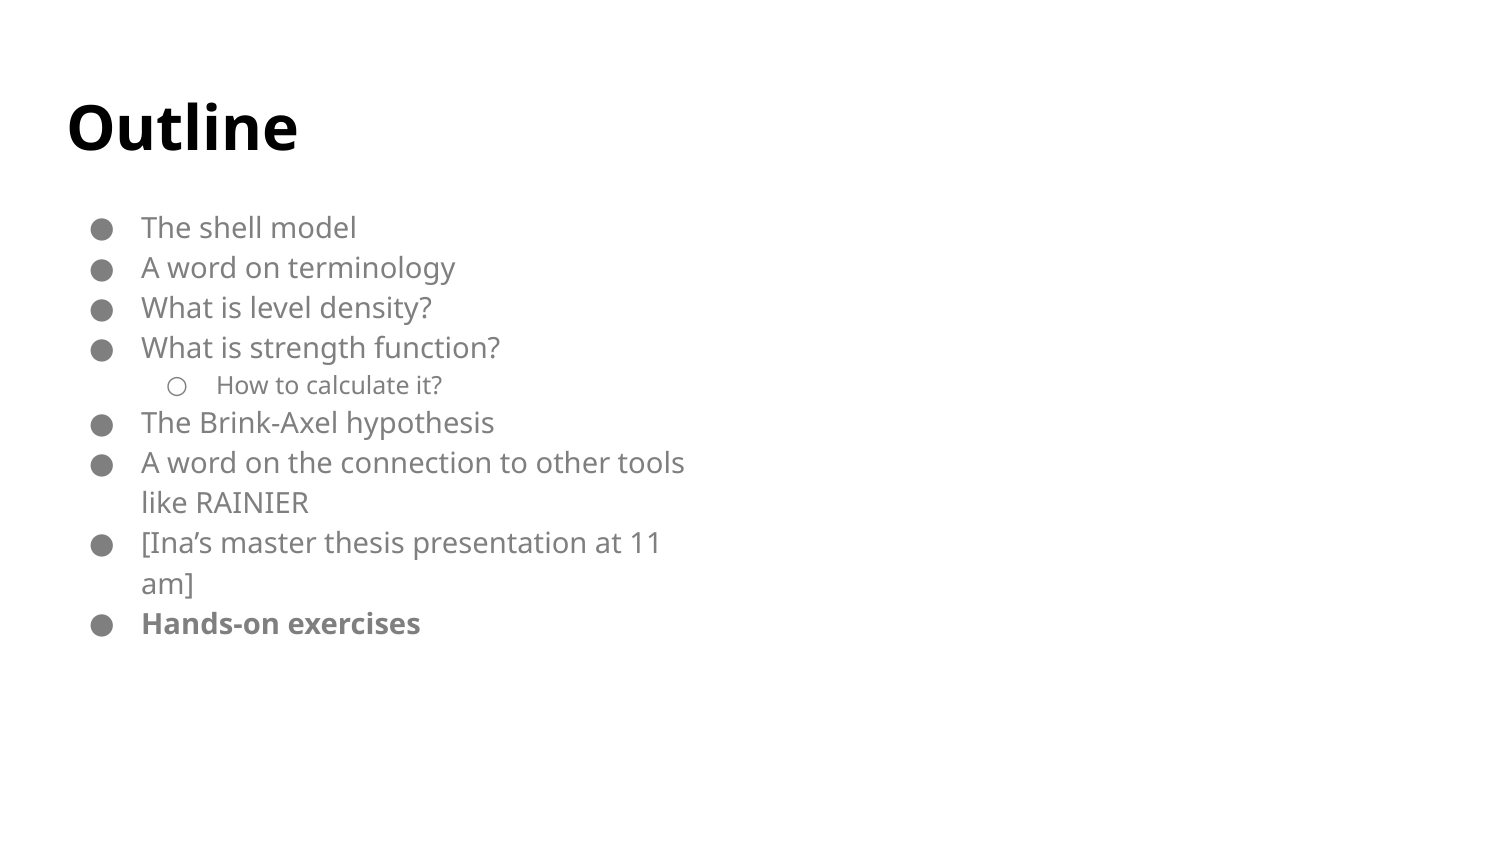

# Outline
The shell model
A word on terminology
What is level density?
What is strength function?
How to calculate it?
The Brink-Axel hypothesis
A word on the connection to other tools like RAINIER
[Ina’s master thesis presentation at 11 am]
Hands-on exercises